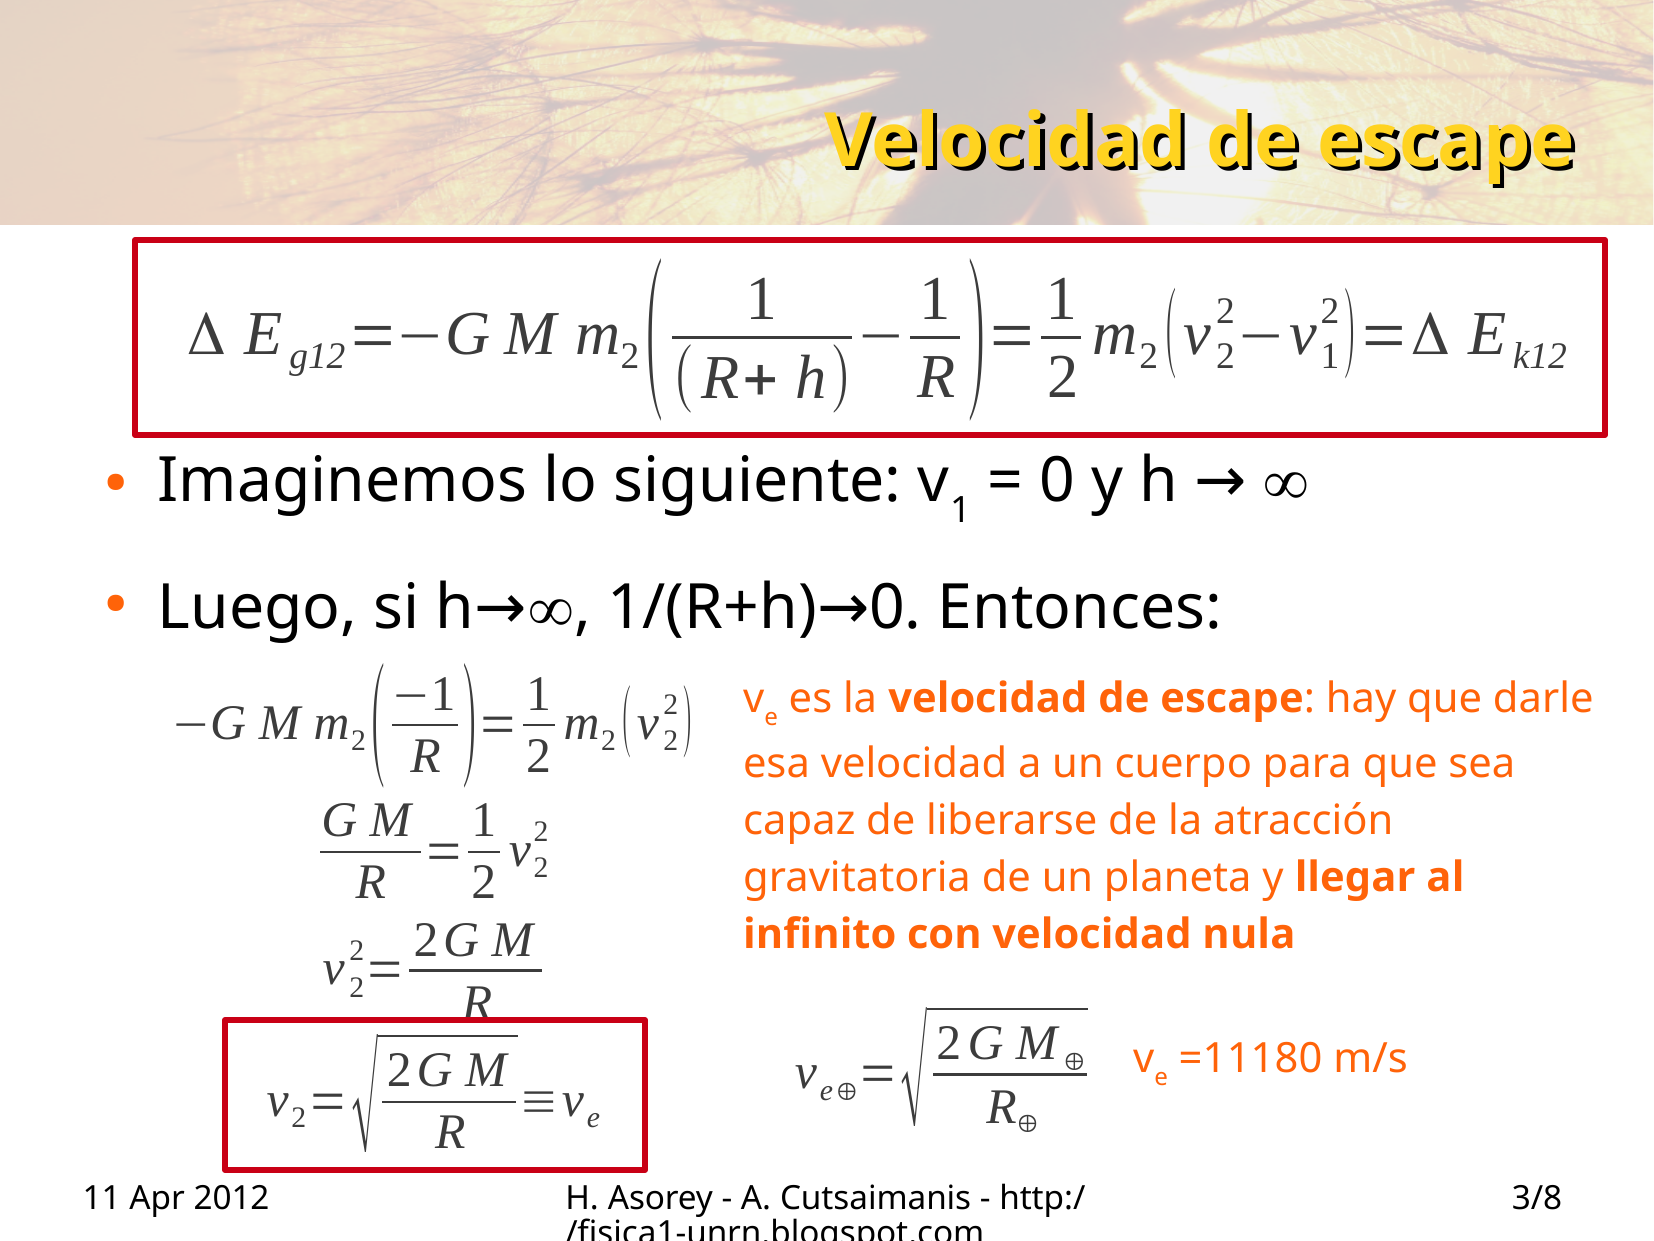

# Velocidad de escape
Imaginemos lo siguiente: v1 = 0 y h → ¥
Luego, si h→¥, 1/(R+h)→0. Entonces:
ve es la velocidad de escape: hay que darle esa velocidad a un cuerpo para que sea capaz de liberarse de la atracción gravitatoria de un planeta y llegar al infinito con velocidad nula
ve =11180 m/s
11 Apr 2012
H. Asorey - A. Cutsaimanis - http://fisica1-unrn.blogspot.com
3